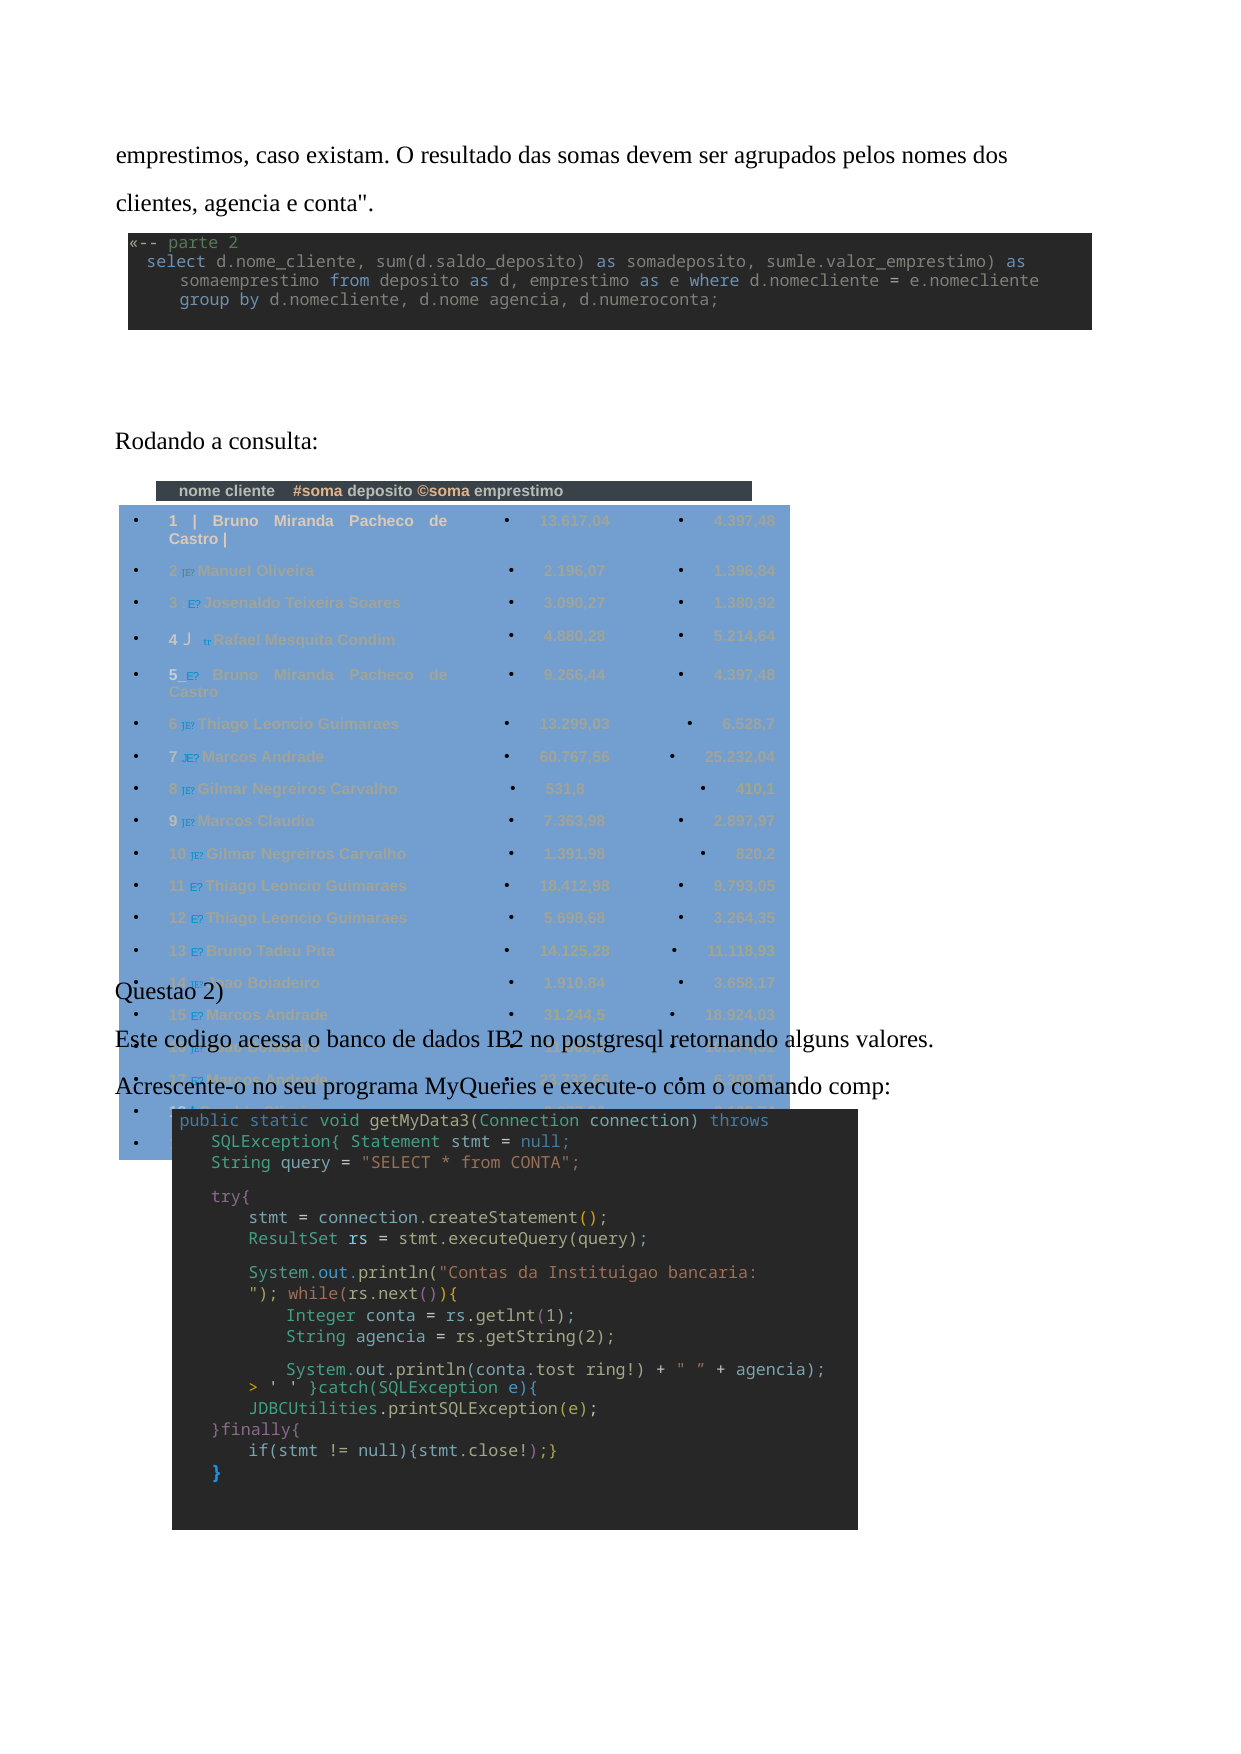

emprestimos, caso existam. O resultado das somas devem ser agrupados pelos nomes dos clientes, agencia e conta".
«-- parte 2
select d.nome_cliente, sum(d.saldo_deposito) as somadeposito, sumle.valor_emprestimo) as somaemprestimo from deposito as d, emprestimo as e where d.nomecliente = e.nomecliente group by d.nomecliente, d.nome agencia, d.numeroconta;
Rodando a consulta:
nome cliente #soma deposito ©soma emprestimo
| 1 | Bruno Miranda Pacheco de Castro | | 13.617,04 | 4.397,48 |
| --- | --- | --- |
| 2 Je? Manuel Oliveira | 2.196,07 | 1.396,84 |
| 3 1 e? Josenaldo Teixeira Soares | 3.090,27 | 1.380,92 |
| 4 J tr Rafael Mesquita Condim | 4.880,28 | 5.214,64 |
| 5\_E? Bruno Miranda Pacheco de Castro | 9.266,44 | 4.397,48 |
| 6 Je? Thiago Leoncio Guimaraes | 13.299,03 | 6.528,7 |
| 7 JE? Marcos Andrade | 60.767,56 | 25.232,04 |
| 8 Je? Gilmar Negreiros Carvalho | 531,8 | 410,1 |
| 9 Je? Marcos Claudio | 7.363,98 | 2.897,97 |
| 10 Je? Gilmar Negreiros Carvalho | 1.391,98 | 820,2 |
| 11 e? Thiago Leoncio Guimaraes | 18.412,98 | 9.793,05 |
| 12 E? Thiago Leoncio Guimaraes | 5.698,68 | 3.264,35 |
| 13 e? Bruno Tadeu Pita | 14.125,28 | 11.118,93 |
| 14 Je? Joao Boiadeiro | 1.910,84 | 3.658,17 |
| 15 e? Marcos Andrade | 31.244,5 | 18.924,03 |
| 16 Je? Joao Boiadeiro | 11.660,2 | 10.974,51 |
| 17 e? Marcos Andrade | 23.732,66 | 6.308,01 |
| 18 ' Geraldo Oliveira | 3.877,96 | 2.109,74 |
| 19 e? Joaquim Carlos Reis | 4.138,13 | 3.273,1 |
Questao 2)
Este codigo acessa o banco de dados IB2 no postgresql retornando alguns valores. Acrescente-o no seu programa MyQueries e execute-o com o comando comp:
public static void getMyData3(Connection connection) throws SQLException{ Statement stmt = null;
String query = "SELECT * from CONTA";
try{
stmt = connection.createStatement();
ResultSet rs = stmt.executeQuery(query);
System.out.println("Contas da Instituigao bancaria: "); while(rs.next()){
Integer conta = rs.getlnt(1);
String agencia = rs.getString(2);
System.out.println(conta.tost ring!) + " ” + agencia);
> ' ' }catch(SQLException e){
JDBCUtilities.printSQLException(e);
}finally{
if(stmt != null){stmt.close!);}
}